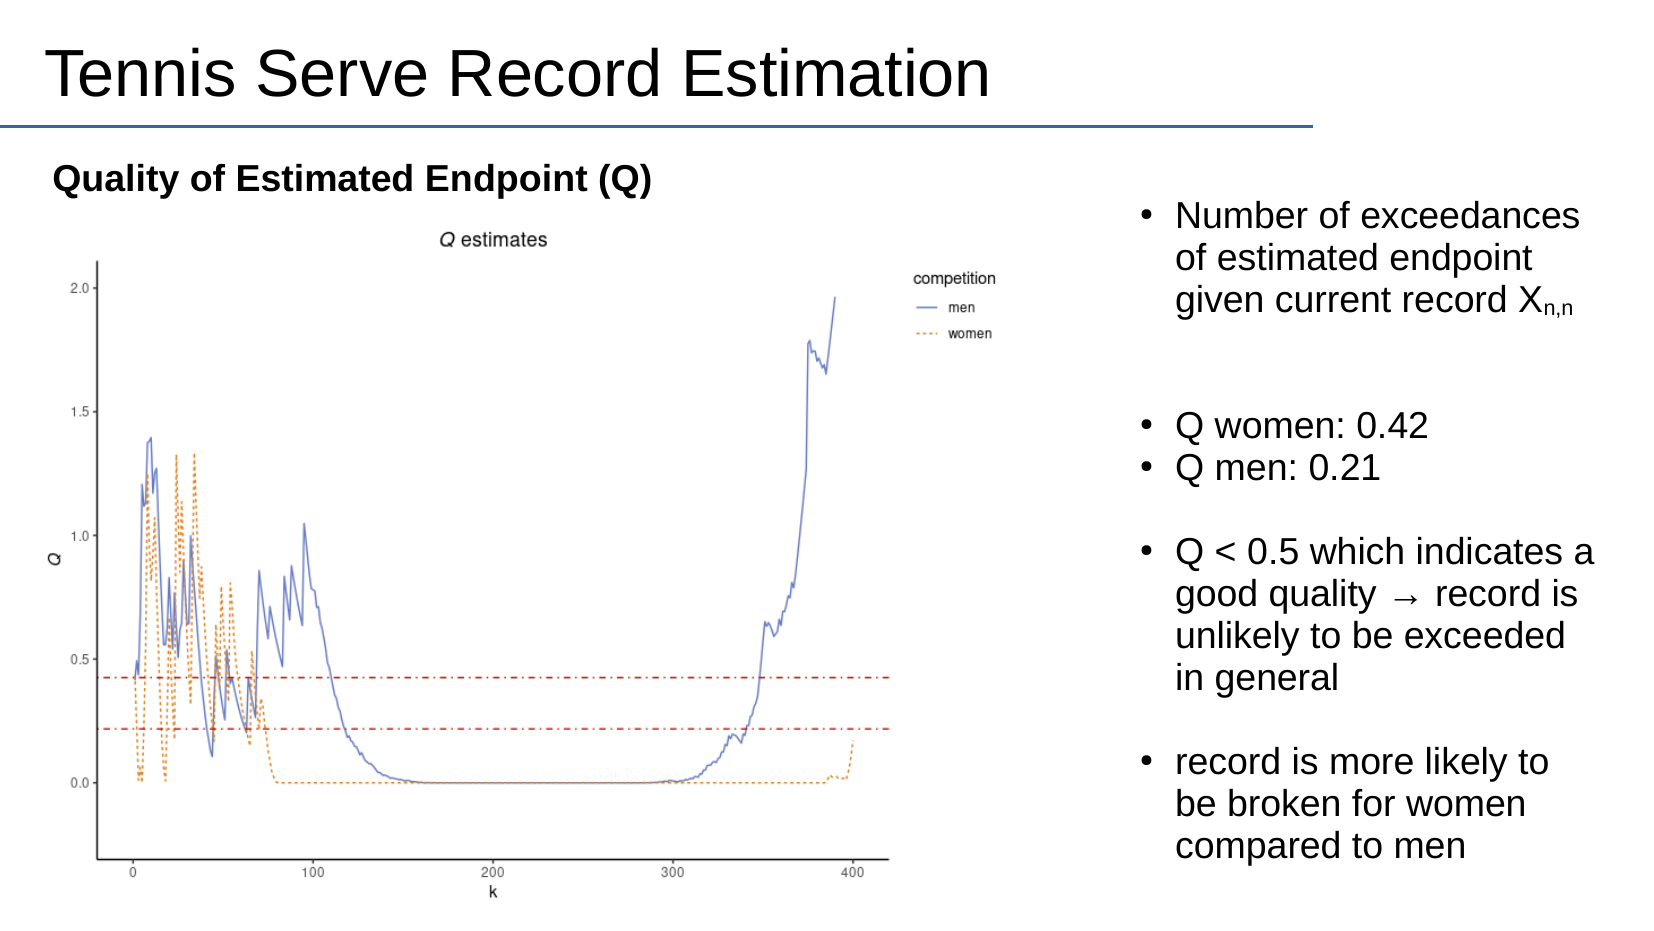

# Tennis Serve Record Estimation
Quality of Estimated Endpoint (Q)
Number of exceedances of estimated endpoint given current record Xn,n
Q women: 0.42
Q men: 0.21
Q < 0.5 which indicates a good quality → record is unlikely to be exceeded in general
record is more likely to be broken for women compared to men